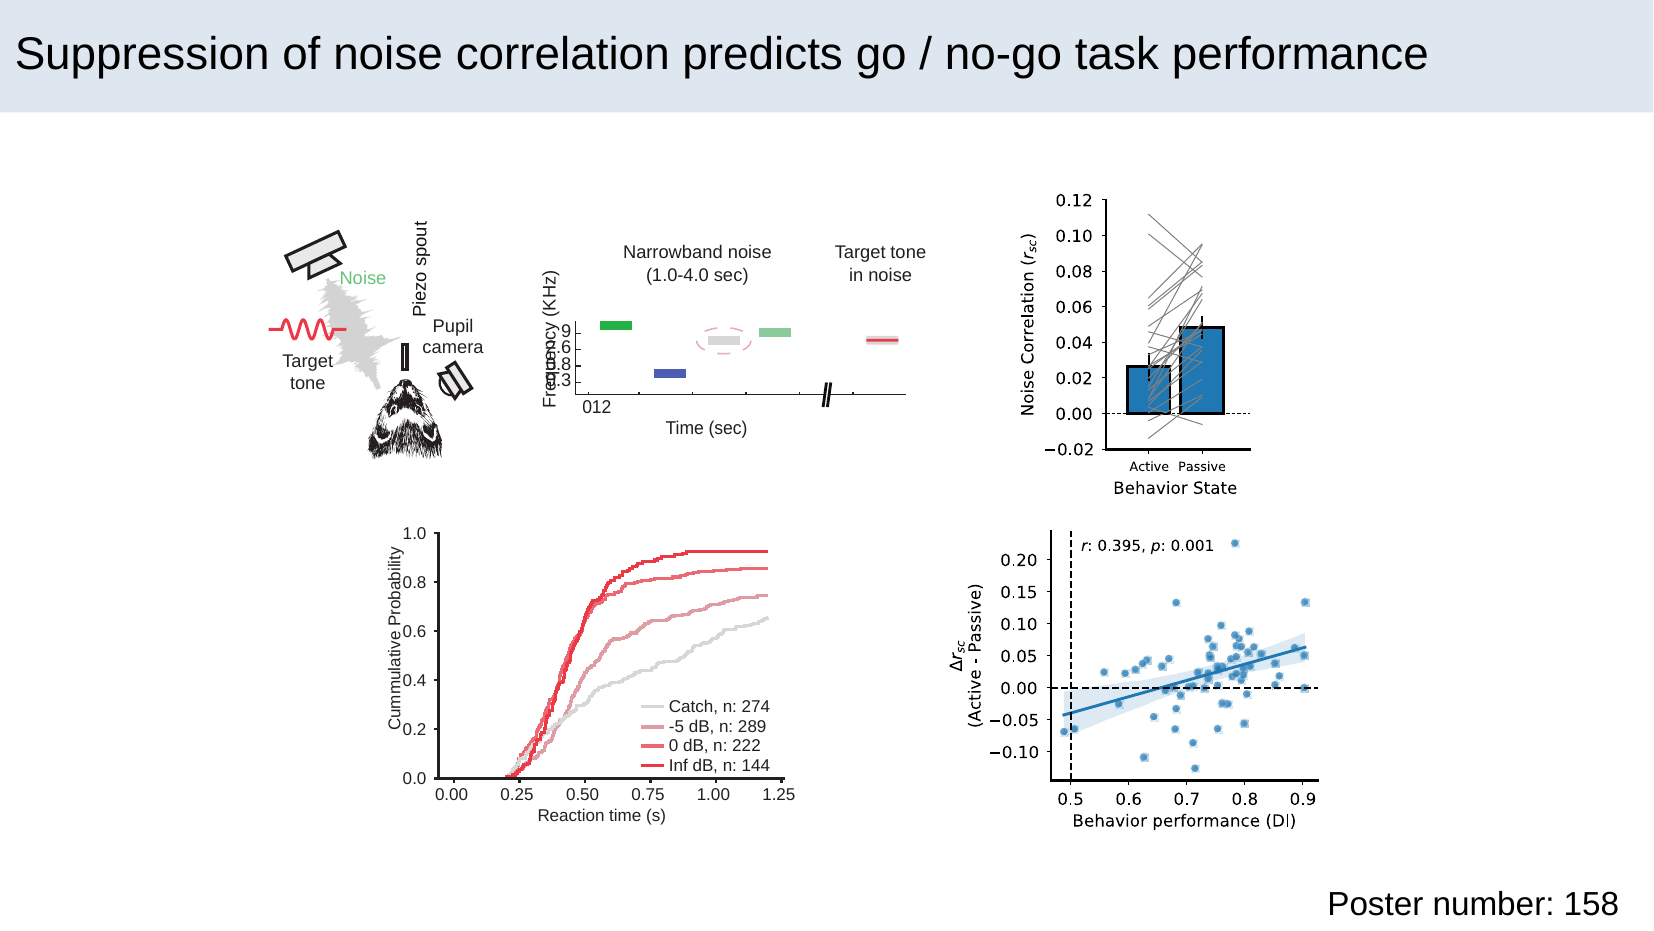

Suppression of noise correlation predicts go / no-go task performance
Narrowband noise
Target tone
Piezo spout
(1.0-4.0 sec)
in noise
Noise
Pupil
9
Frequency (KHz)
camera
2.6
Target
0.8
0.3
tone
012
Time (sec)
1.0
0.8
0.6
Cummulative Probability
0.4
Catch, n: 274
-5 dB, n: 289
0.2
0 dB, n: 222
Inf dB, n: 144
0.0
0.00
0.25
0.50
0.75
1.00
1.25
Reaction time (s)
Poster number: 158